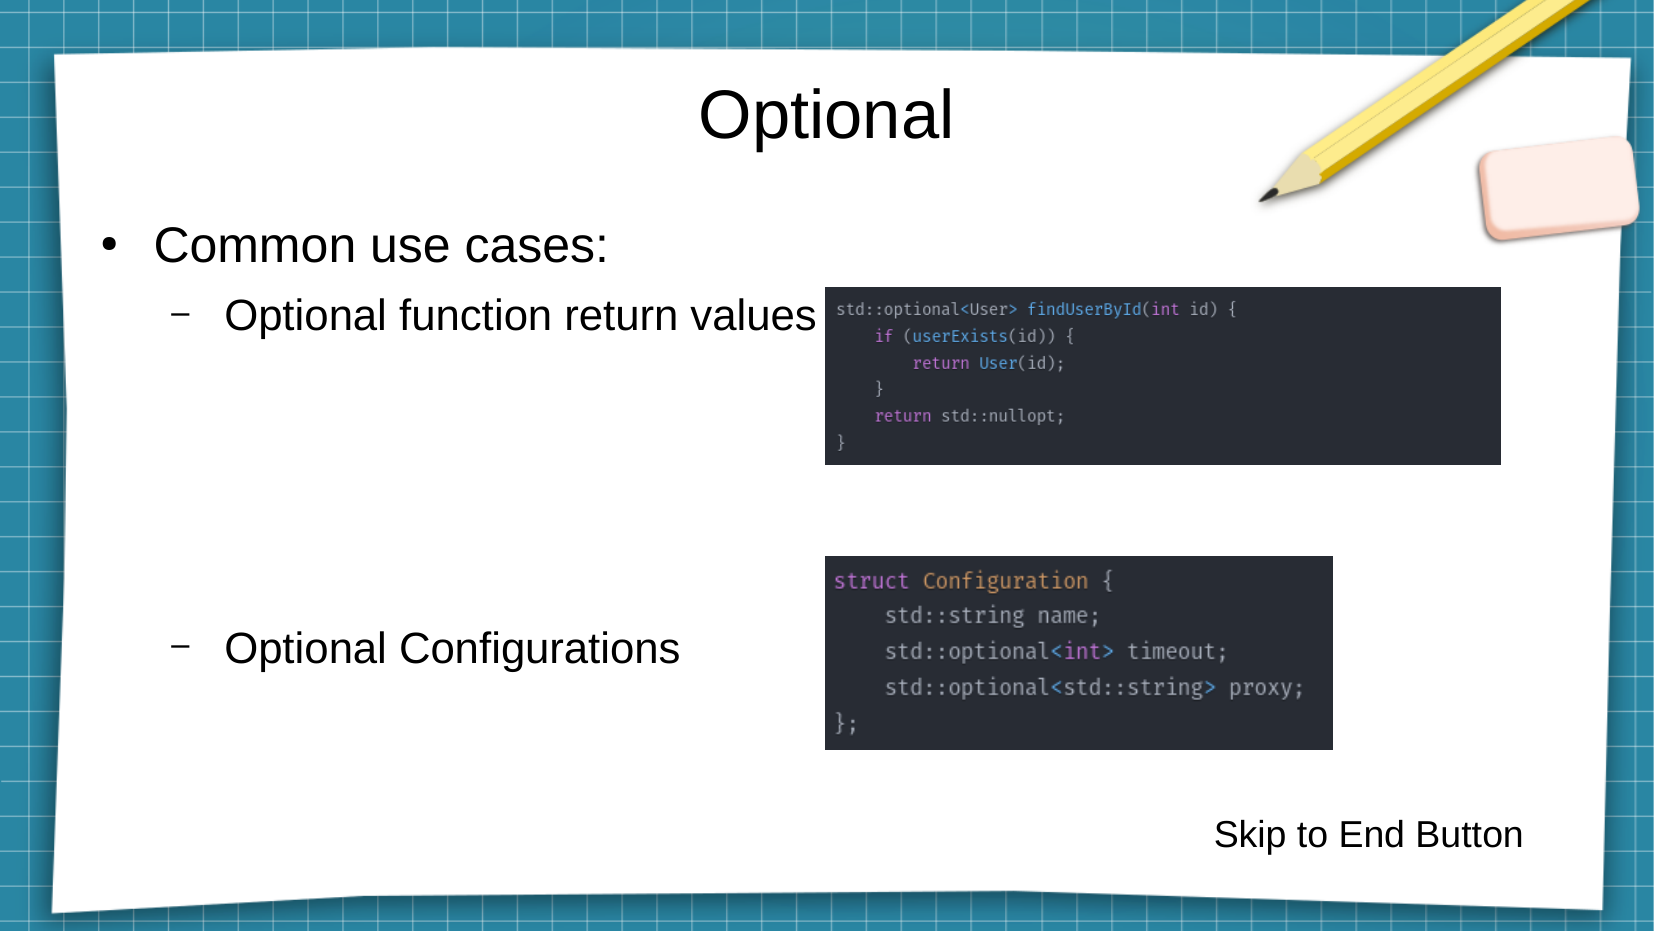

# Optional
Common use cases:
Optional function return values
Optional Configurations
Skip to End Button